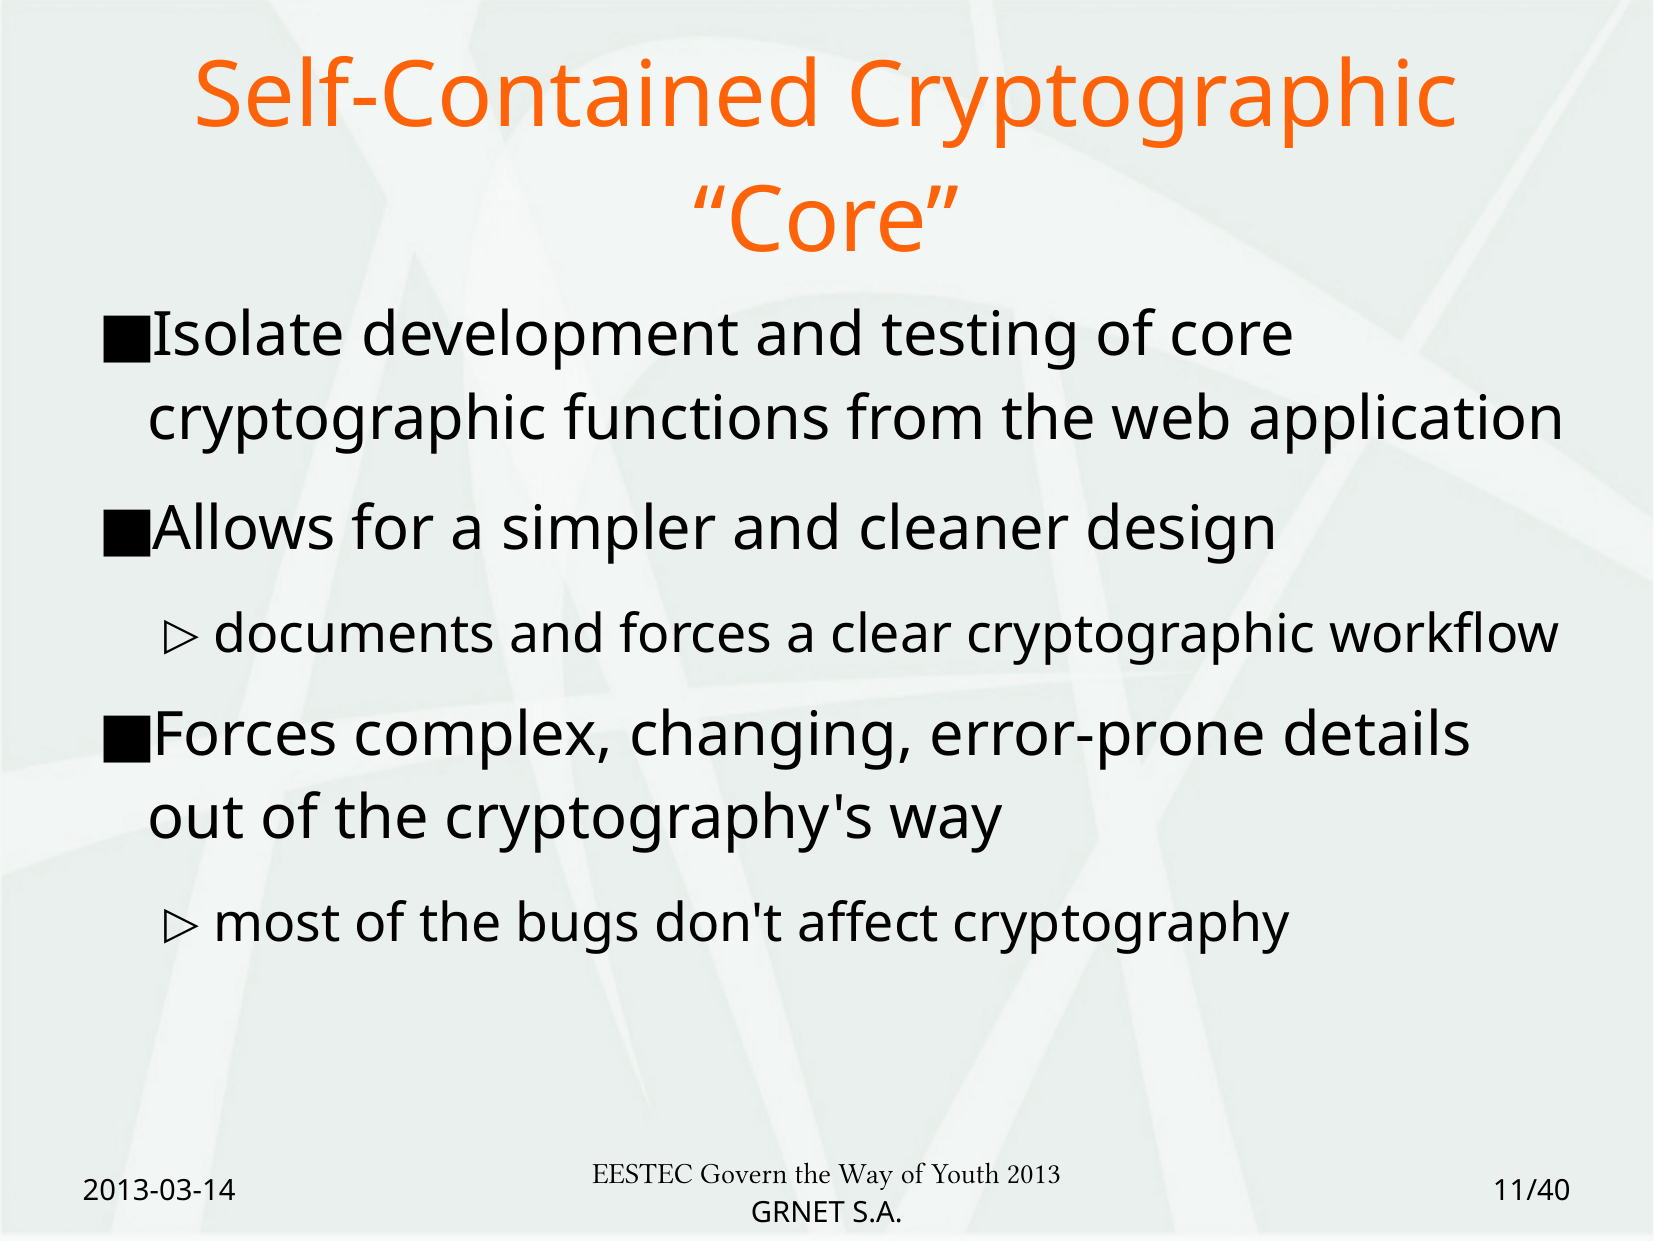

# Self-Contained Cryptographic “Core”
Isolate development and testing of core cryptographic functions from the web application
Allows for a simpler and cleaner design
documents and forces a clear cryptographic workflow
Forces complex, changing, error-prone details out of the cryptography's way
most of the bugs don't affect cryptography
GRNET S.A.
2013-03-14
11